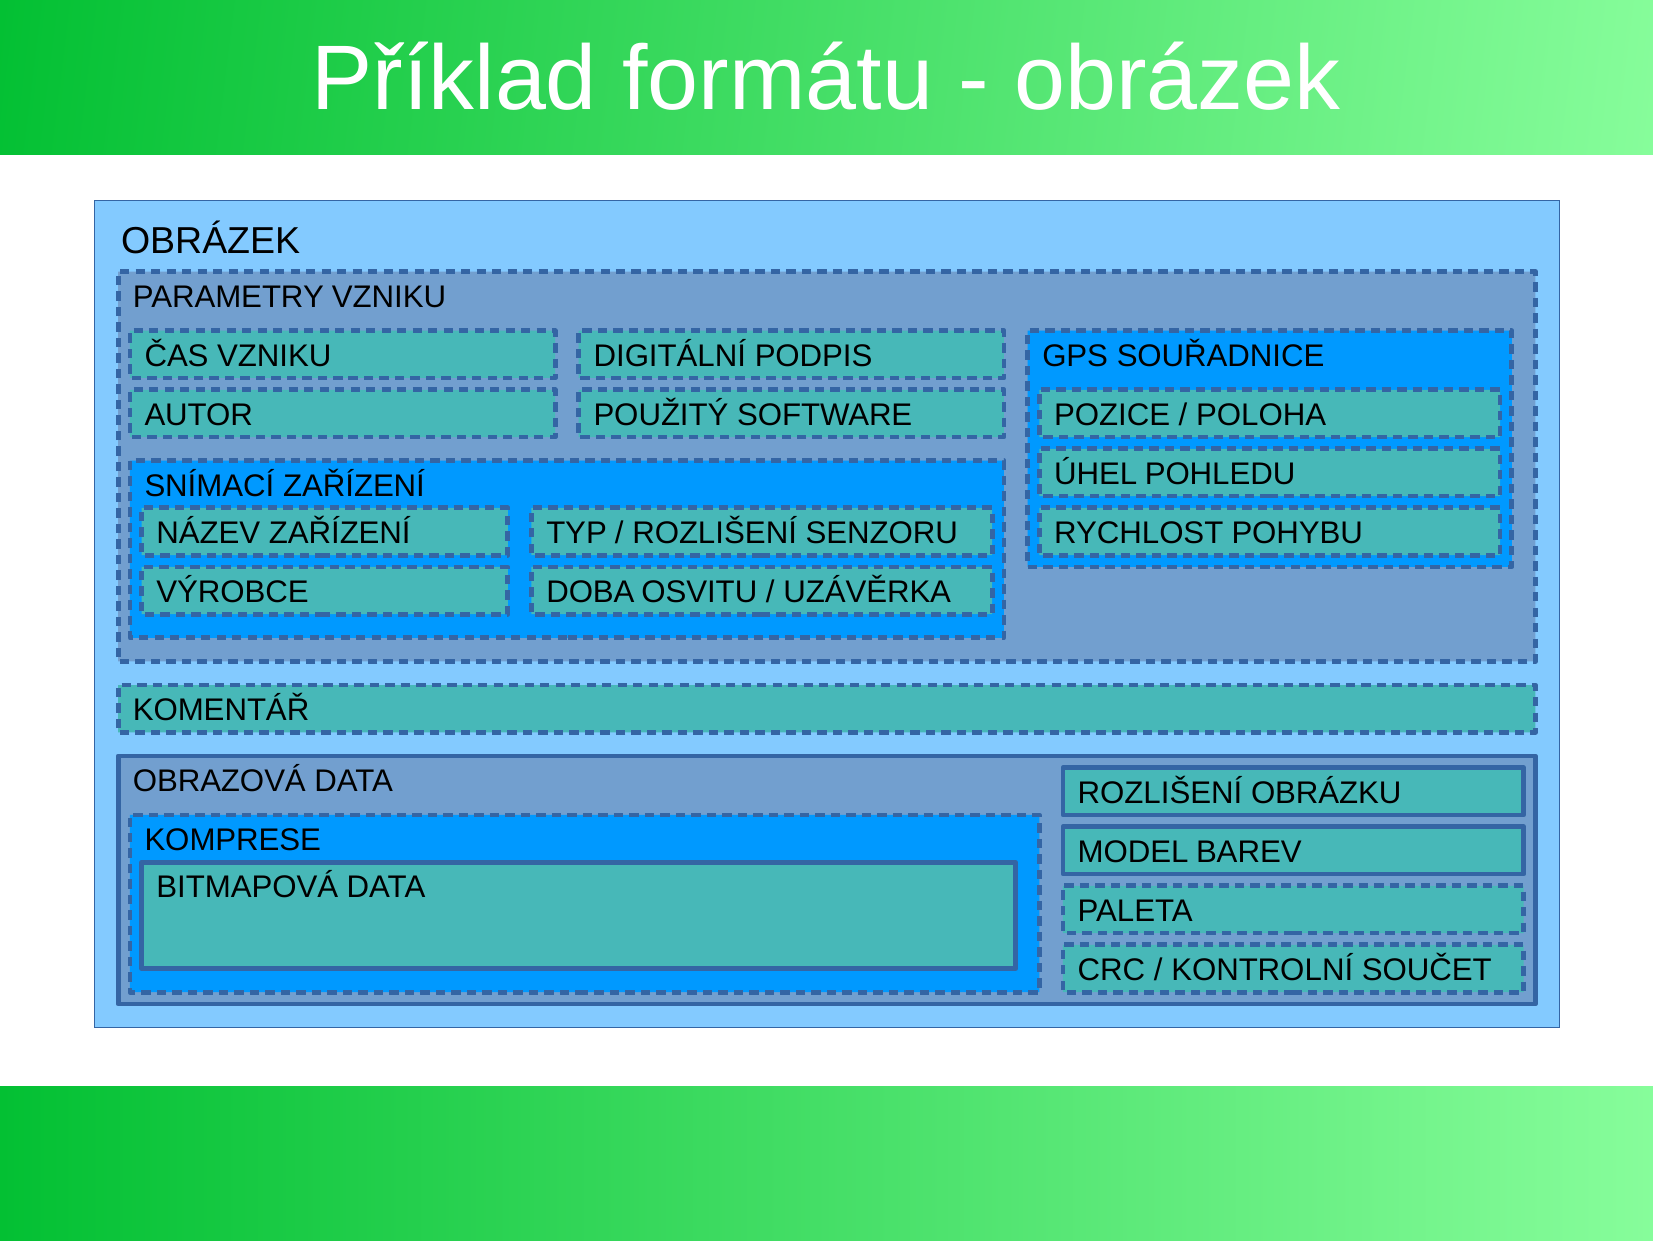

# Příklad formátu - obrázek
OBRÁZEK
PARAMETRY VZNIKU
ČAS VZNIKU
DIGITÁLNÍ PODPIS
GPS SOUŘADNICE
AUTOR
POUŽITÝ SOFTWARE
POZICE / POLOHA
ÚHEL POHLEDU
SNÍMACÍ ZAŘÍZENÍ
NÁZEV ZAŘÍZENÍ
TYP / ROZLIŠENÍ SENZORU
RYCHLOST POHYBU
VÝROBCE
DOBA OSVITU / UZÁVĚRKA
KOMENTÁŘ
OBRAZOVÁ DATA
ROZLIŠENÍ OBRÁZKU
KOMPRESE
MODEL BAREV
BITMAPOVÁ DATA
PALETA
CRC / KONTROLNÍ SOUČET